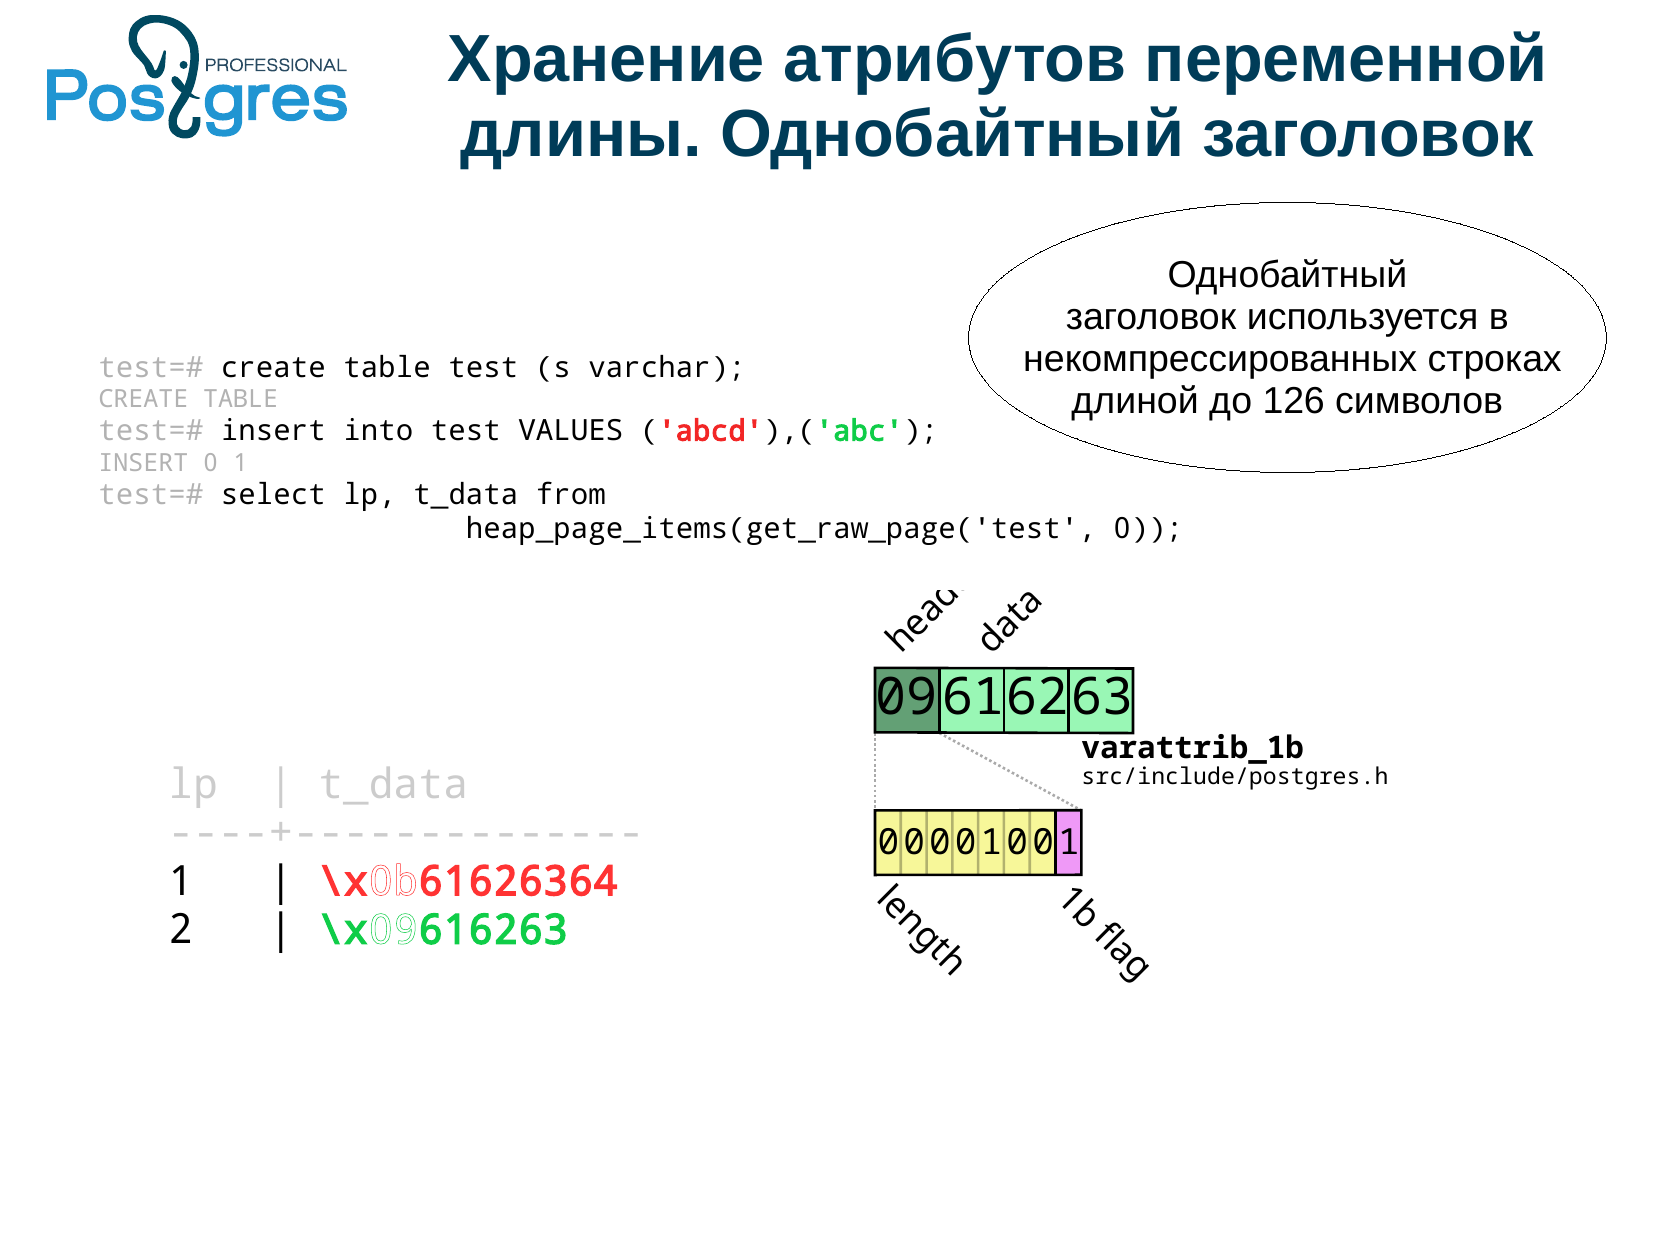

# Хранение атрибутов переменной длины. Однобайтный заголовок
Однобайтный
заголовок используется в
 некомпрессированных строках
длиной до 126 символов
test=# create table test (s varchar);
CREATE TABLE
test=# insert into test VALUES ('abcd'),('abc');
INSERT 0 1
test=# select lp, t_data from
 heap_page_items(get_raw_page('test', 0));
lp | t_data
----+--------------
1 | \x0b61626364
2 | \x09616263